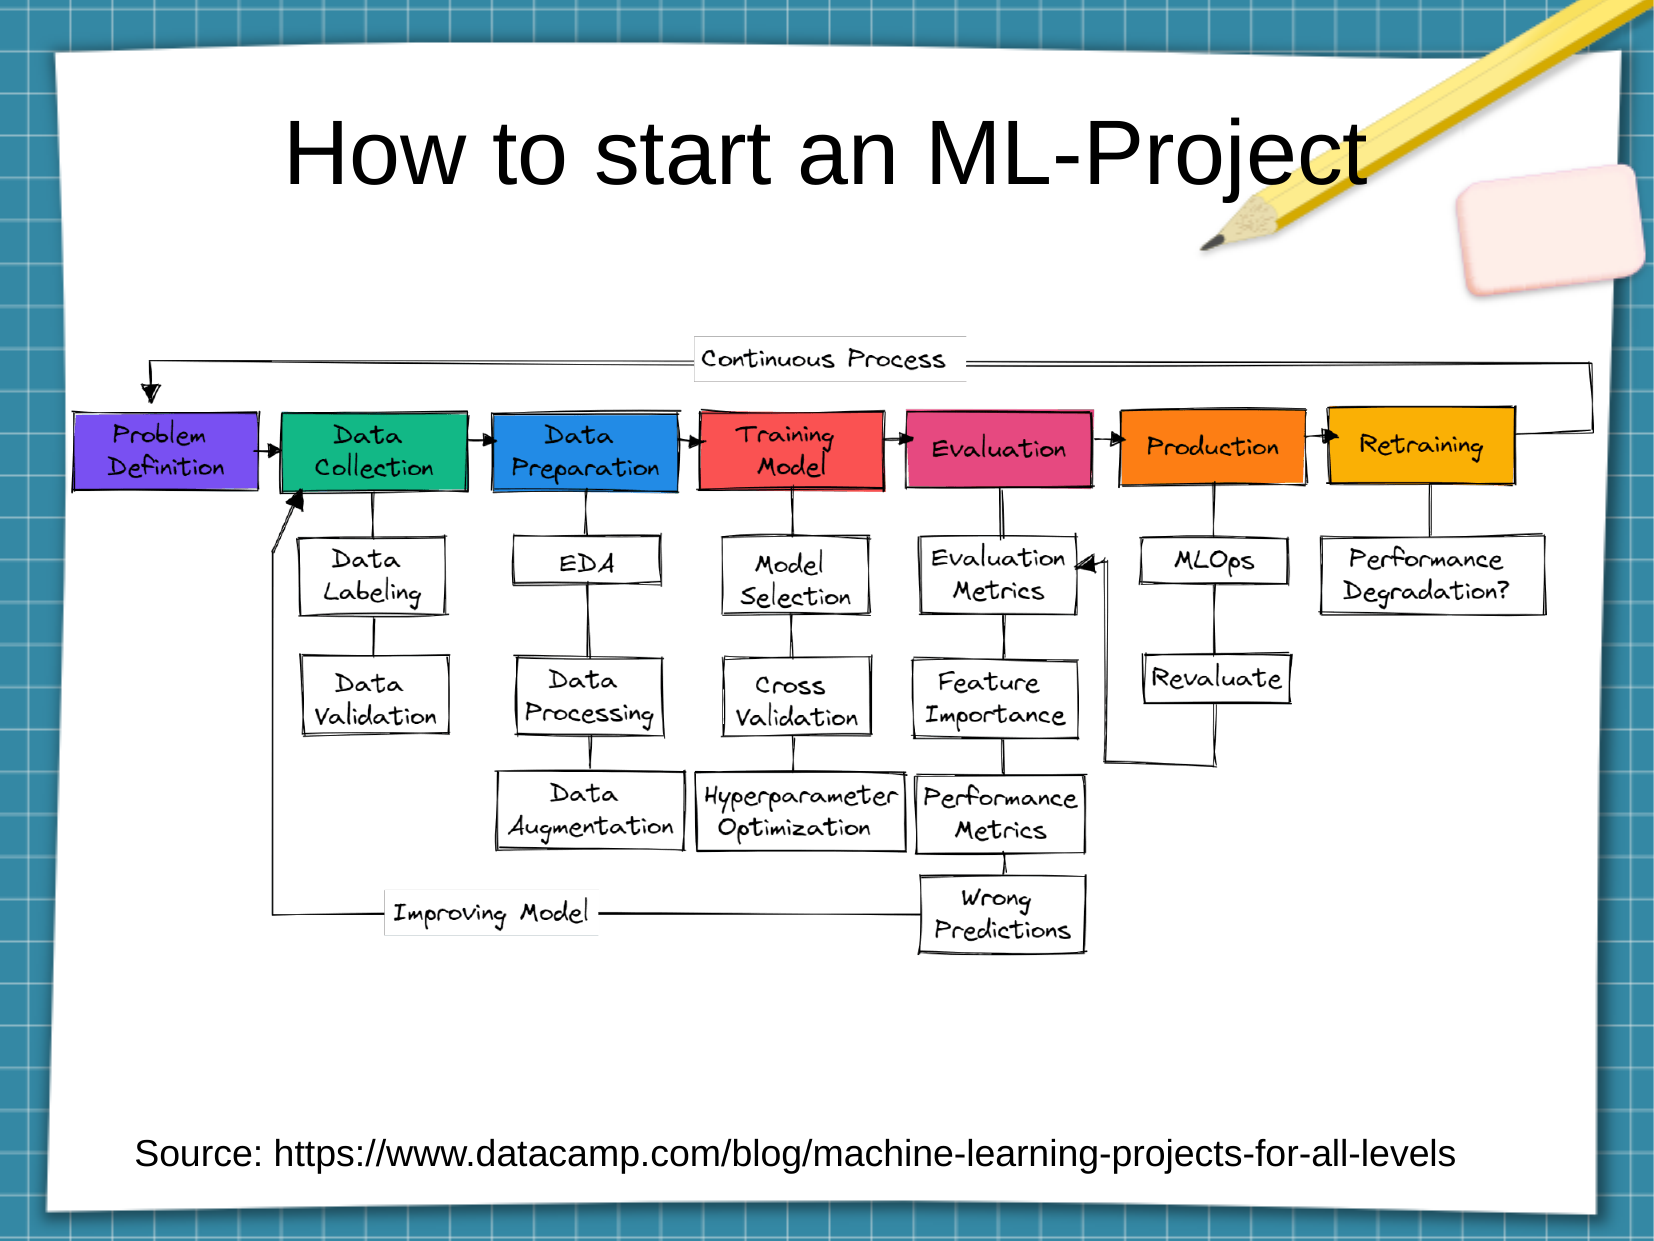

# How to start an ML-Project
Source: https://www.datacamp.com/blog/machine-learning-projects-for-all-levels